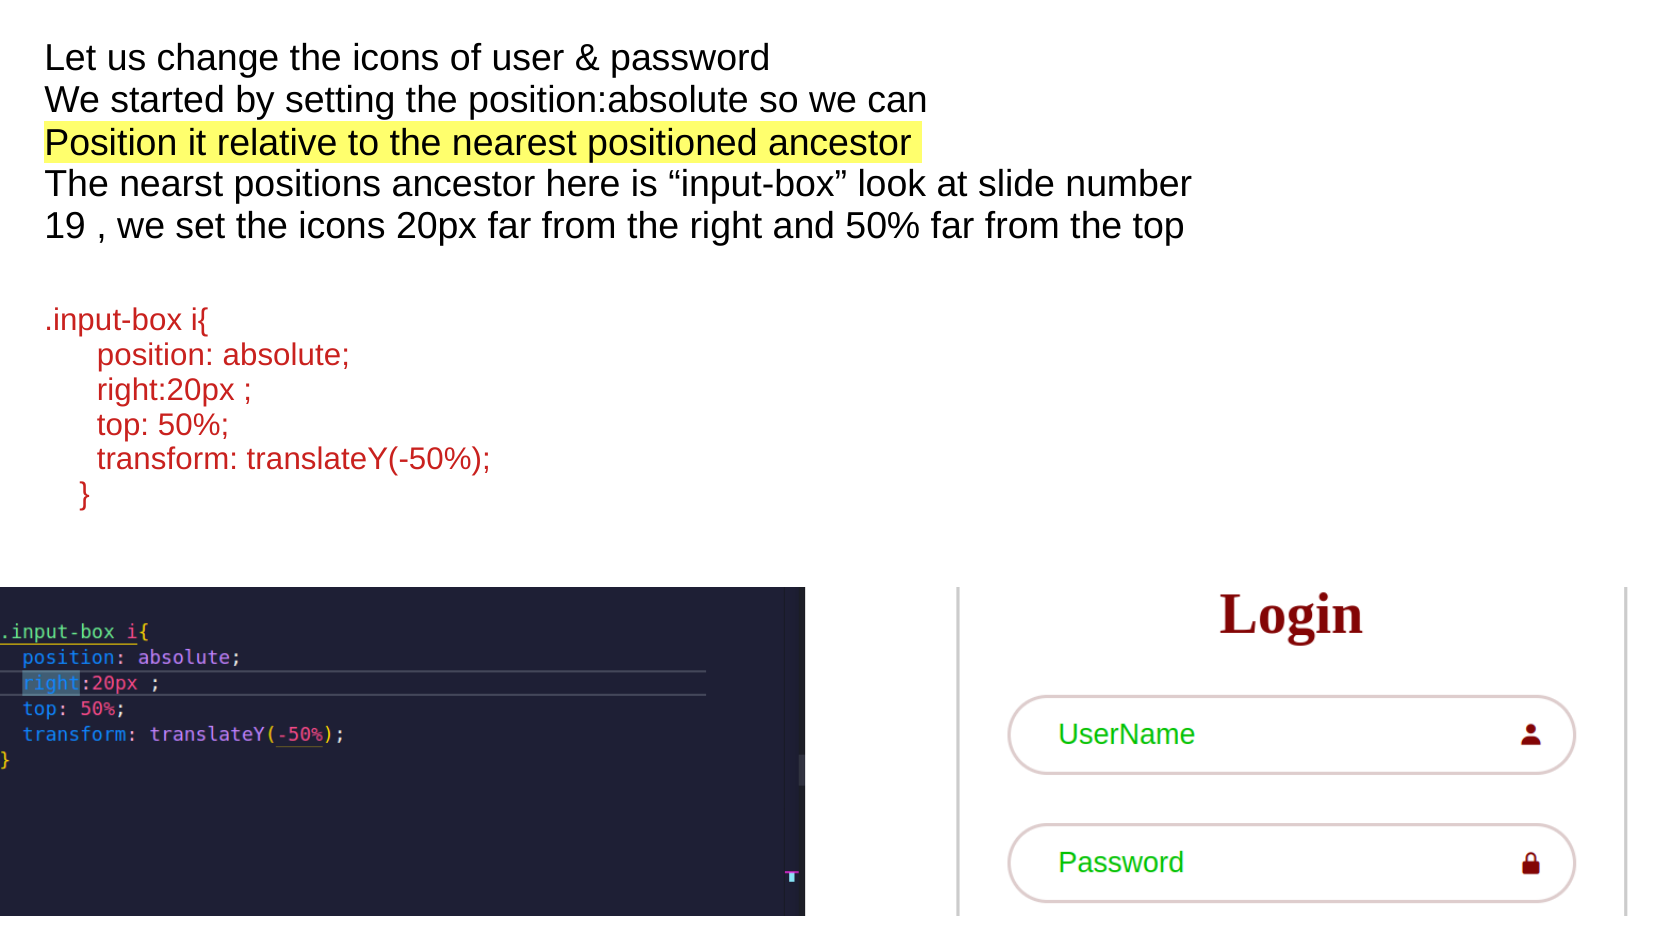

Let us change the icons of user & password
We started by setting the position:absolute so we can
Position it relative to the nearest positioned ancestor
The nearst positions ancestor here is “input-box” look at slide number 19 , we set the icons 20px far from the right and 50% far from the top
.input-box i{
 position: absolute;
 right:20px ;
 top: 50%;
 transform: translateY(-50%);
 }